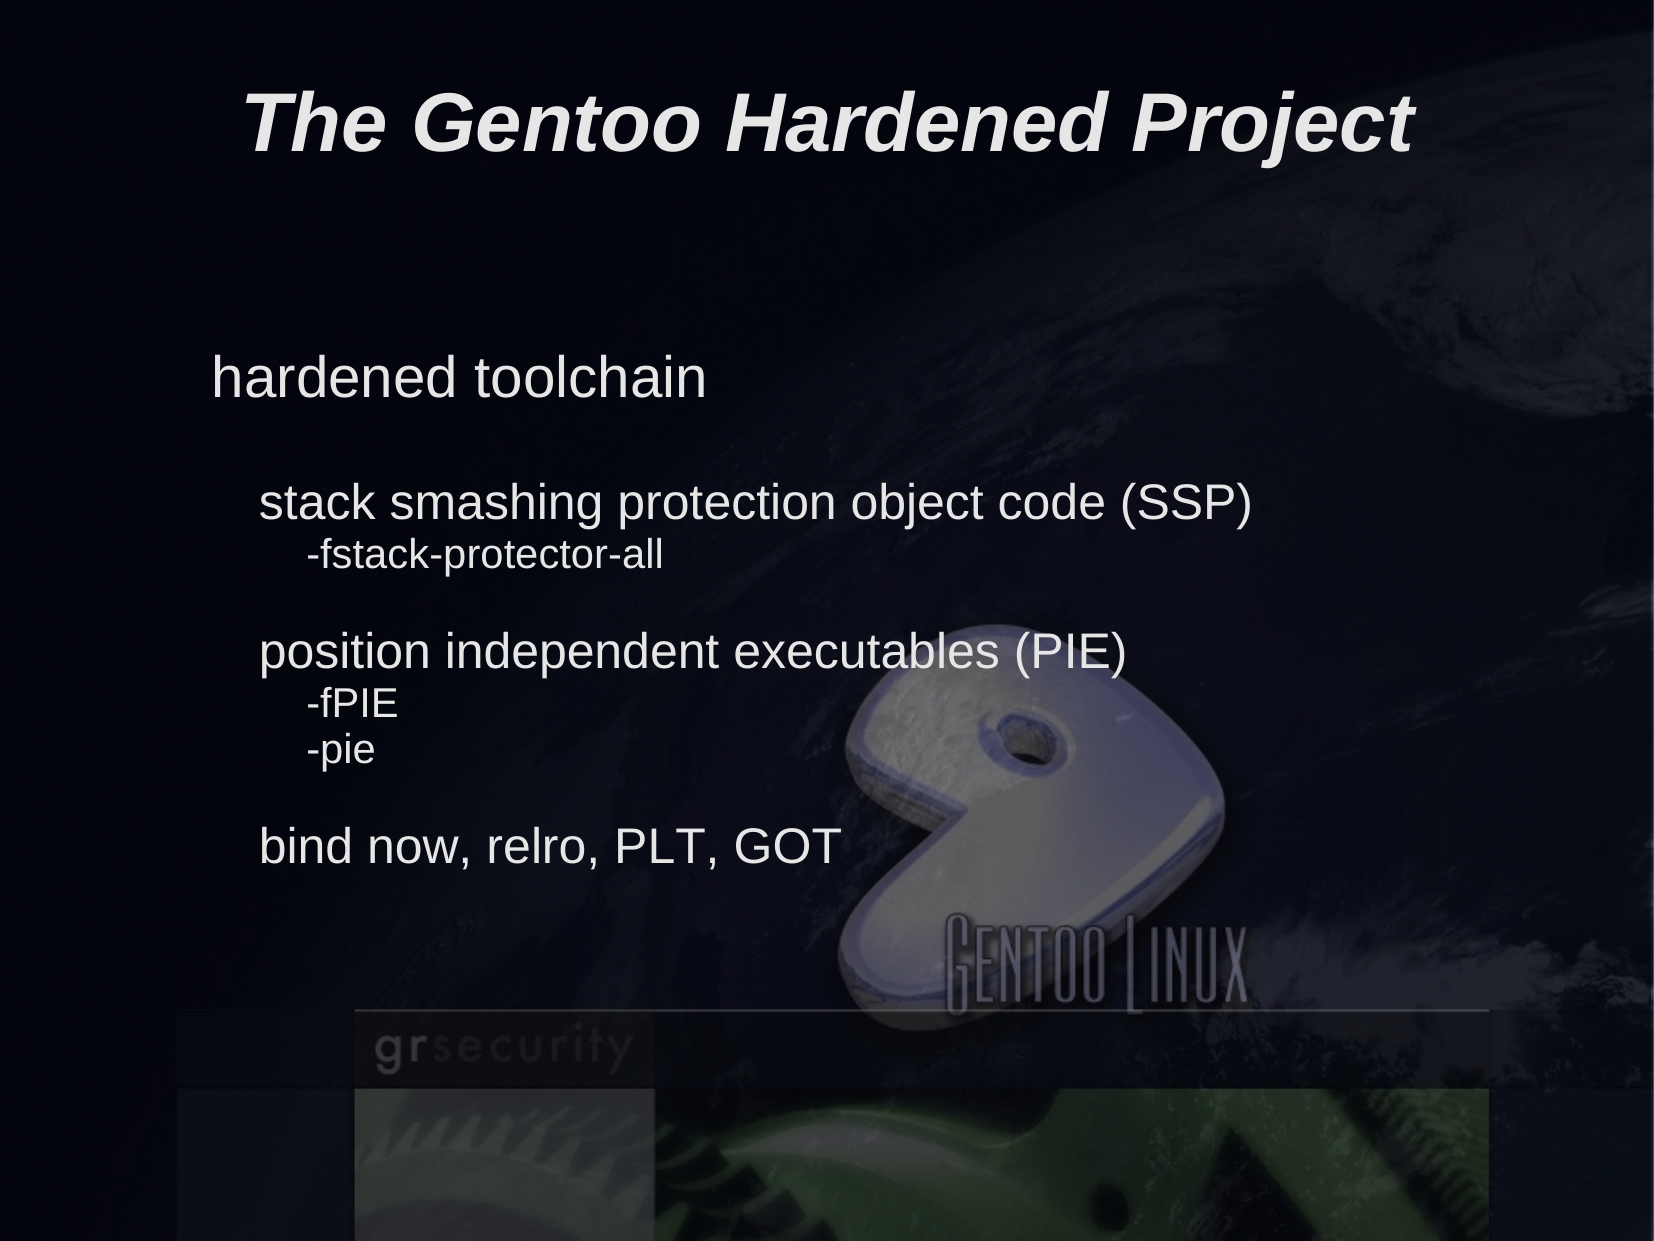

# The Gentoo Hardened Project
hardened toolchain
stack smashing protection object code (SSP)
-fstack-protector-all
position independent executables (PIE)
-fPIE
-pie
bind now, relro, PLT, GOT